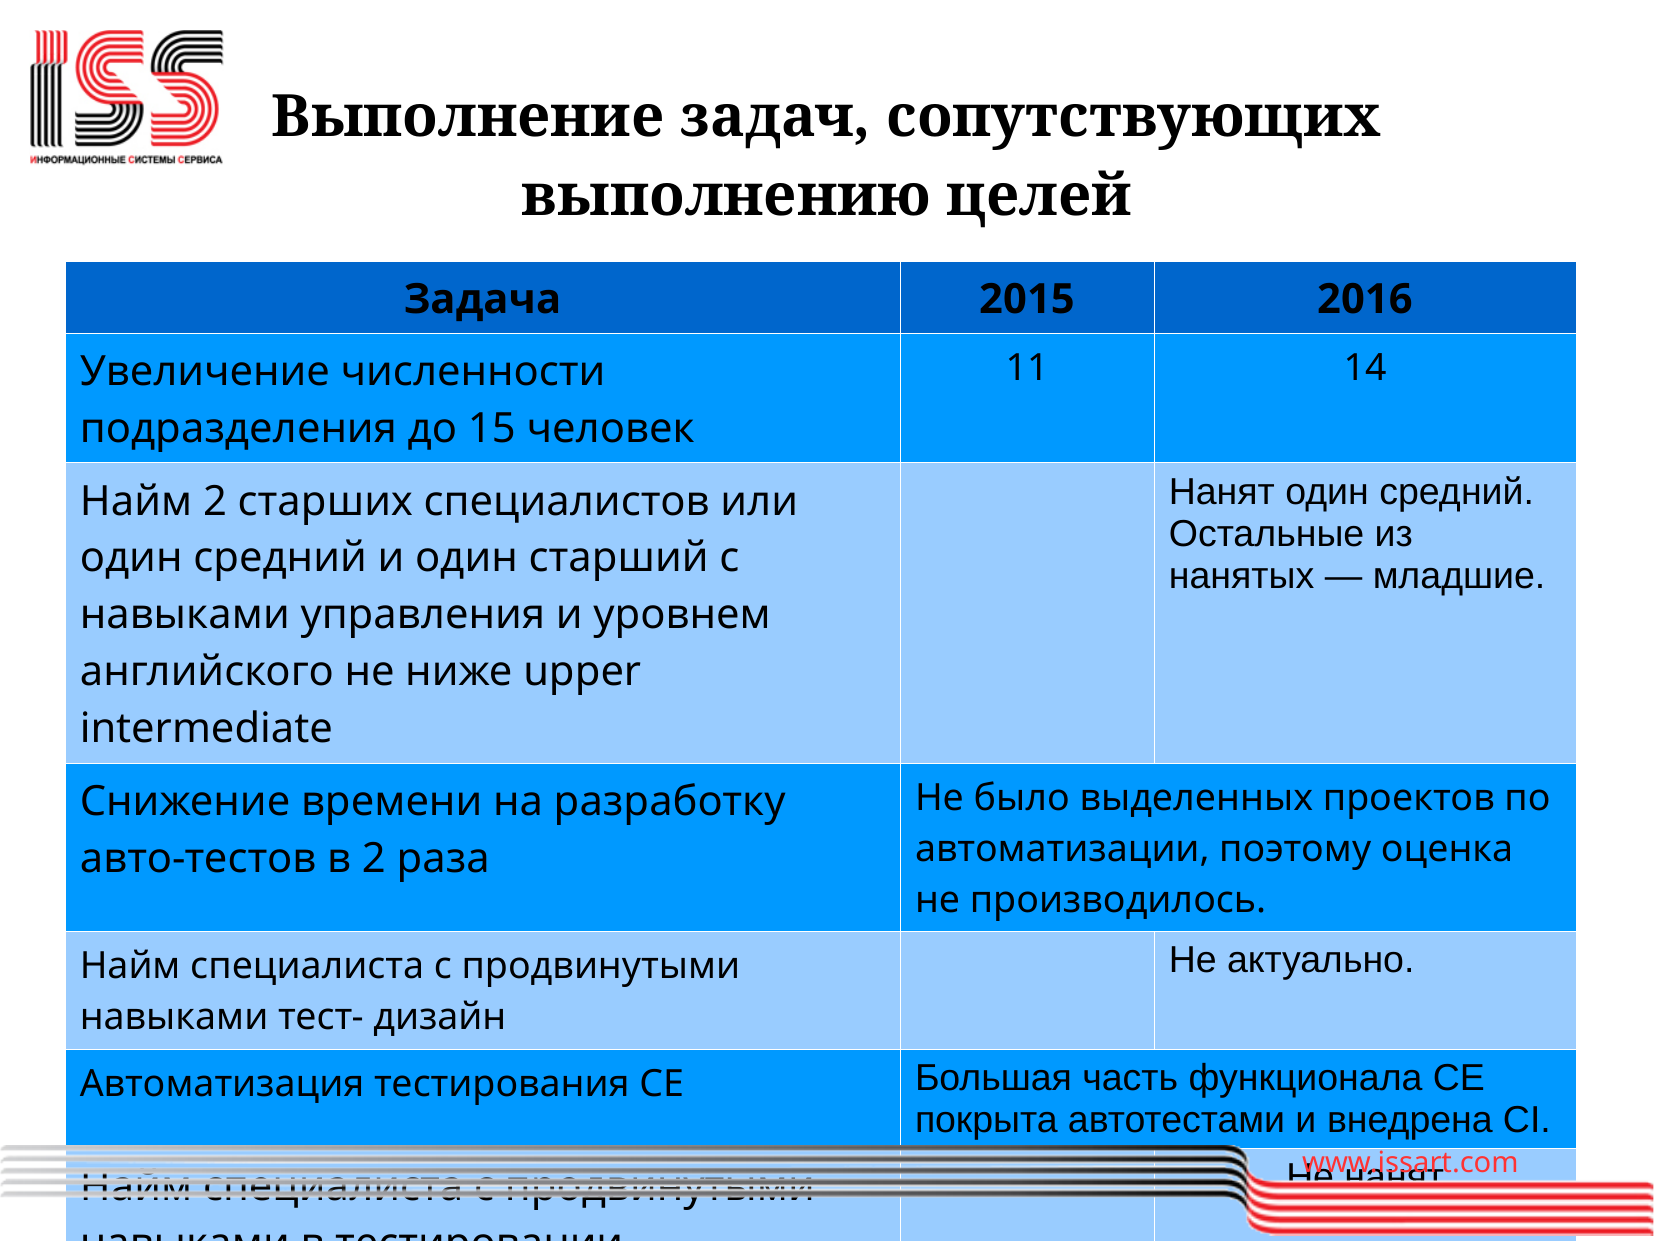

# Выполнение задач, сопутствующих выполнению целей
| Задача | 2015 | 2016 |
| --- | --- | --- |
| Увеличение численности подразделения до 15 человек | 11 | 14 |
| Найм 2 старших специалистов или один средний и один старший с навыками управления и уровнем английского не ниже upper intermediate | | Нанят один средний. Остальные из нанятых — младшие. |
| Снижение времени на разработку авто-тестов в 2 раза | Не было выделенных проектов по автоматизации, поэтому оценка не производилось. | |
| Найм специалиста с продвинутыми навыками тест- дизайн | | Не актуально. |
| Автоматизация тестирования CE | Большая часть функционала СЕ покрыта автотестами и внедрена CI. | |
| Найм специалиста с продвинутыми навыками в тестировании безопасности | | Не нанят |
www.issart.com